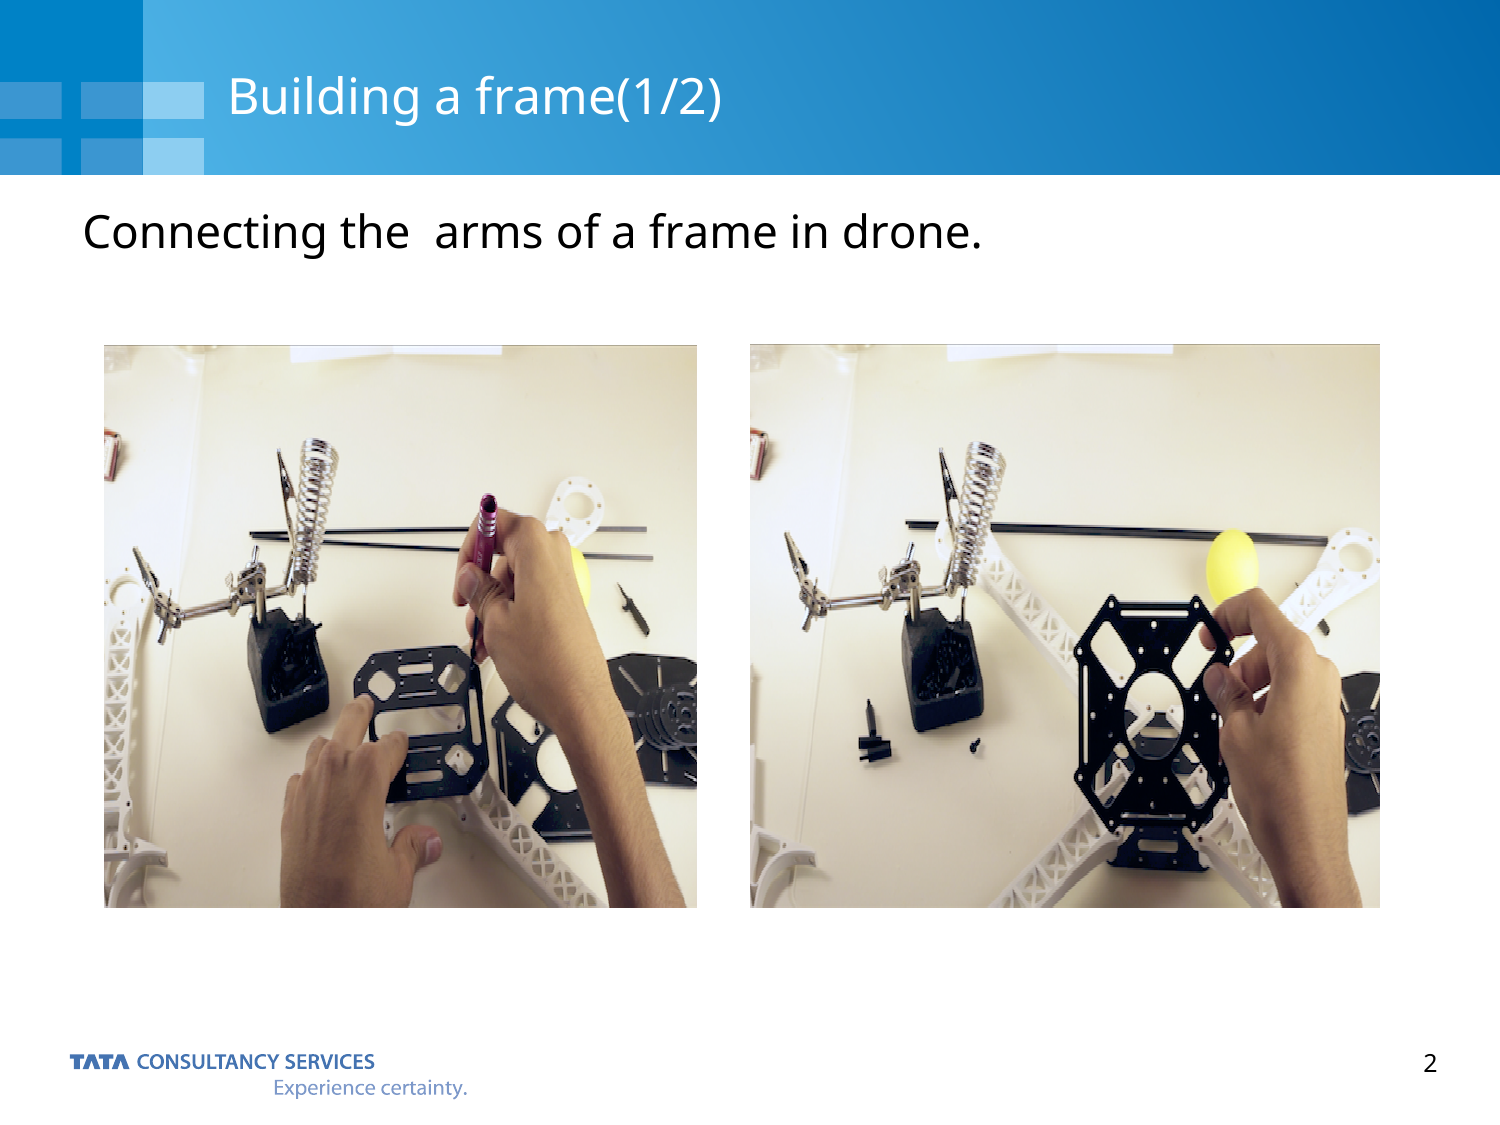

Building a frame(1/2)
Connecting the arms of a frame in drone.